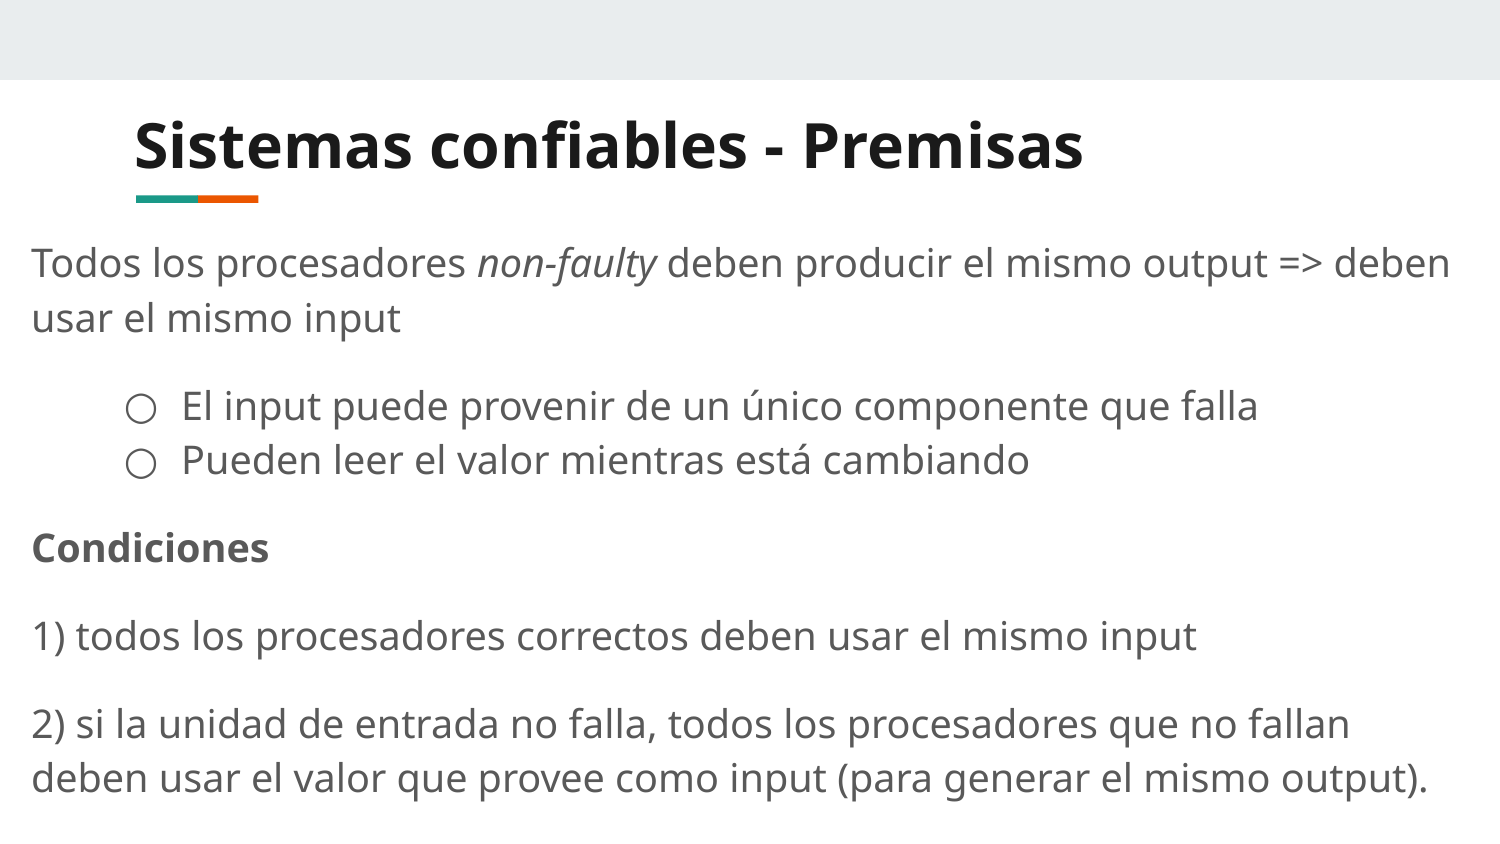

# Sistemas confiables - Premisas
Todos los procesadores non-faulty deben producir el mismo output => deben usar el mismo input
El input puede provenir de un único componente que falla
Pueden leer el valor mientras está cambiando
Condiciones
1) todos los procesadores correctos deben usar el mismo input
2) si la unidad de entrada no falla, todos los procesadores que no fallan deben usar el valor que provee como input (para generar el mismo output).